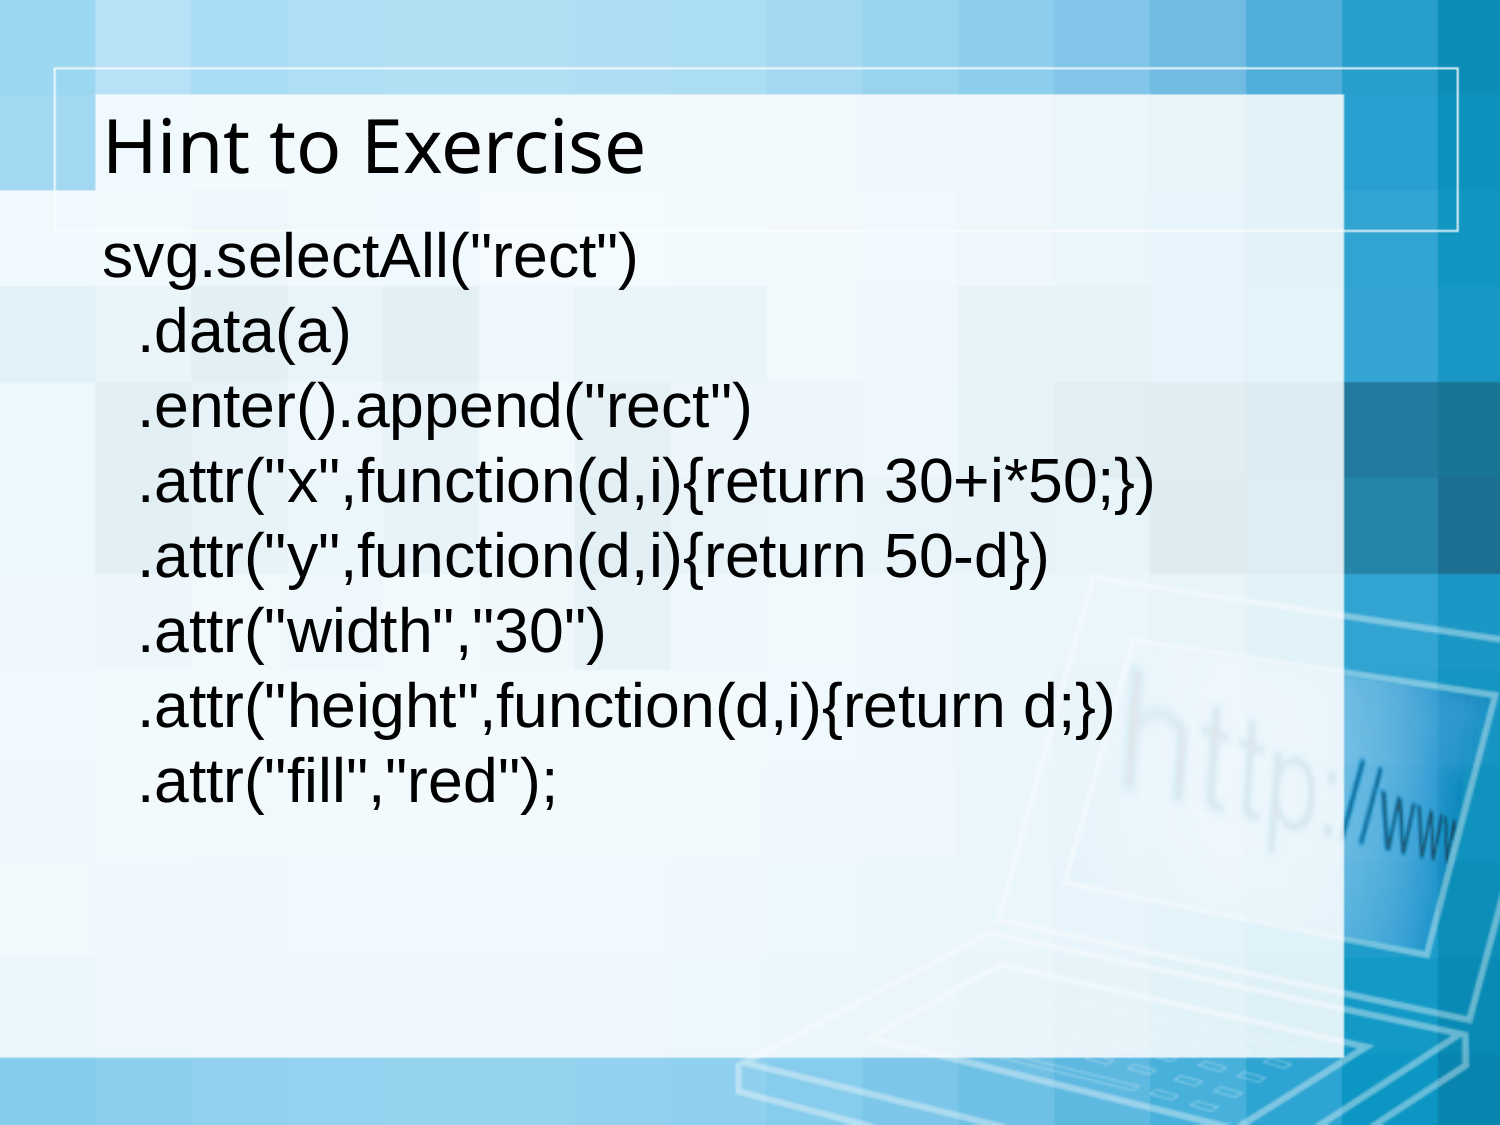

# Hint to Exercise
svg.selectAll("rect")
 .data(a)
 .enter().append("rect")
 .attr("x",function(d,i){return 30+i*50;})
 .attr("y",function(d,i){return 50-d})
 .attr("width","30")
 .attr("height",function(d,i){return d;})
 .attr("fill","red");